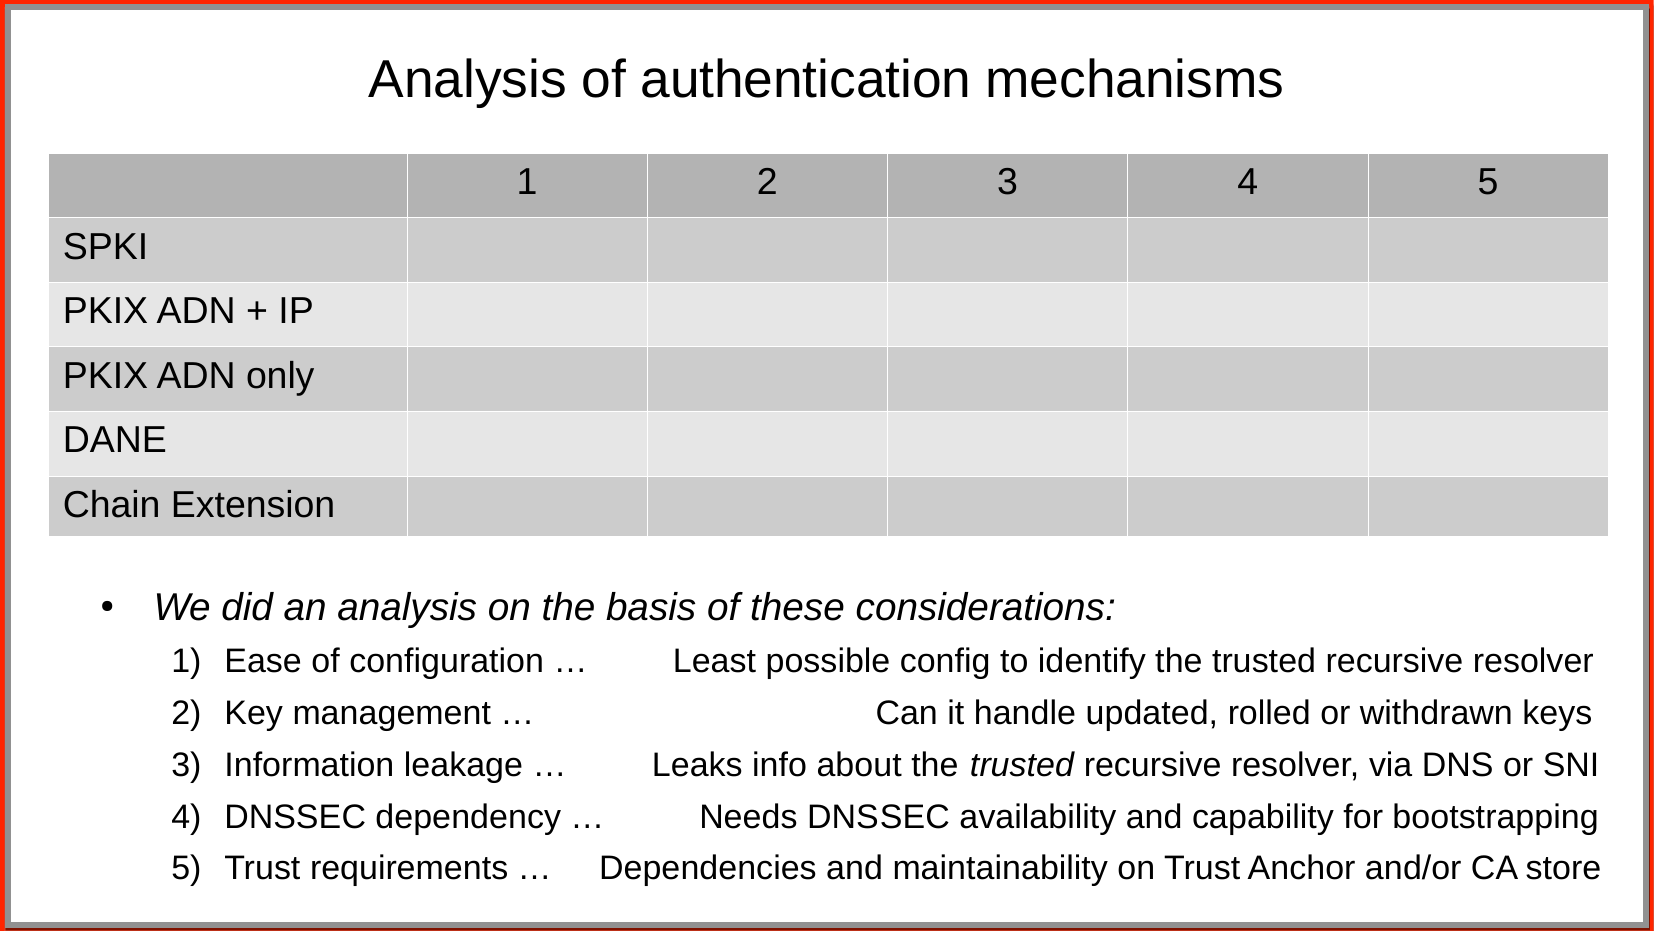

# Analysis of authentication mechanisms
| | 1 | 2 | 3 | 4 | 5 |
| --- | --- | --- | --- | --- | --- |
| SPKI | | | | | |
| PKIX ADN + IP | | | | | |
| PKIX ADN only | | | | | |
| DANE | | | | | |
| Chain Extension | | | | | |
We did an analysis on the basis of these considerations:
Ease of configuration … Least possible config to identify the trusted recursive resolver
Key management … Can it handle updated, rolled or withdrawn keys
Information leakage … Leaks info about the trusted recursive resolver, via DNS or SNI
DNSSEC dependency … Needs DNSSEC availability and capability for bootstrapping
Trust requirements … Dependencies and maintainability on Trust Anchor and/or CA store